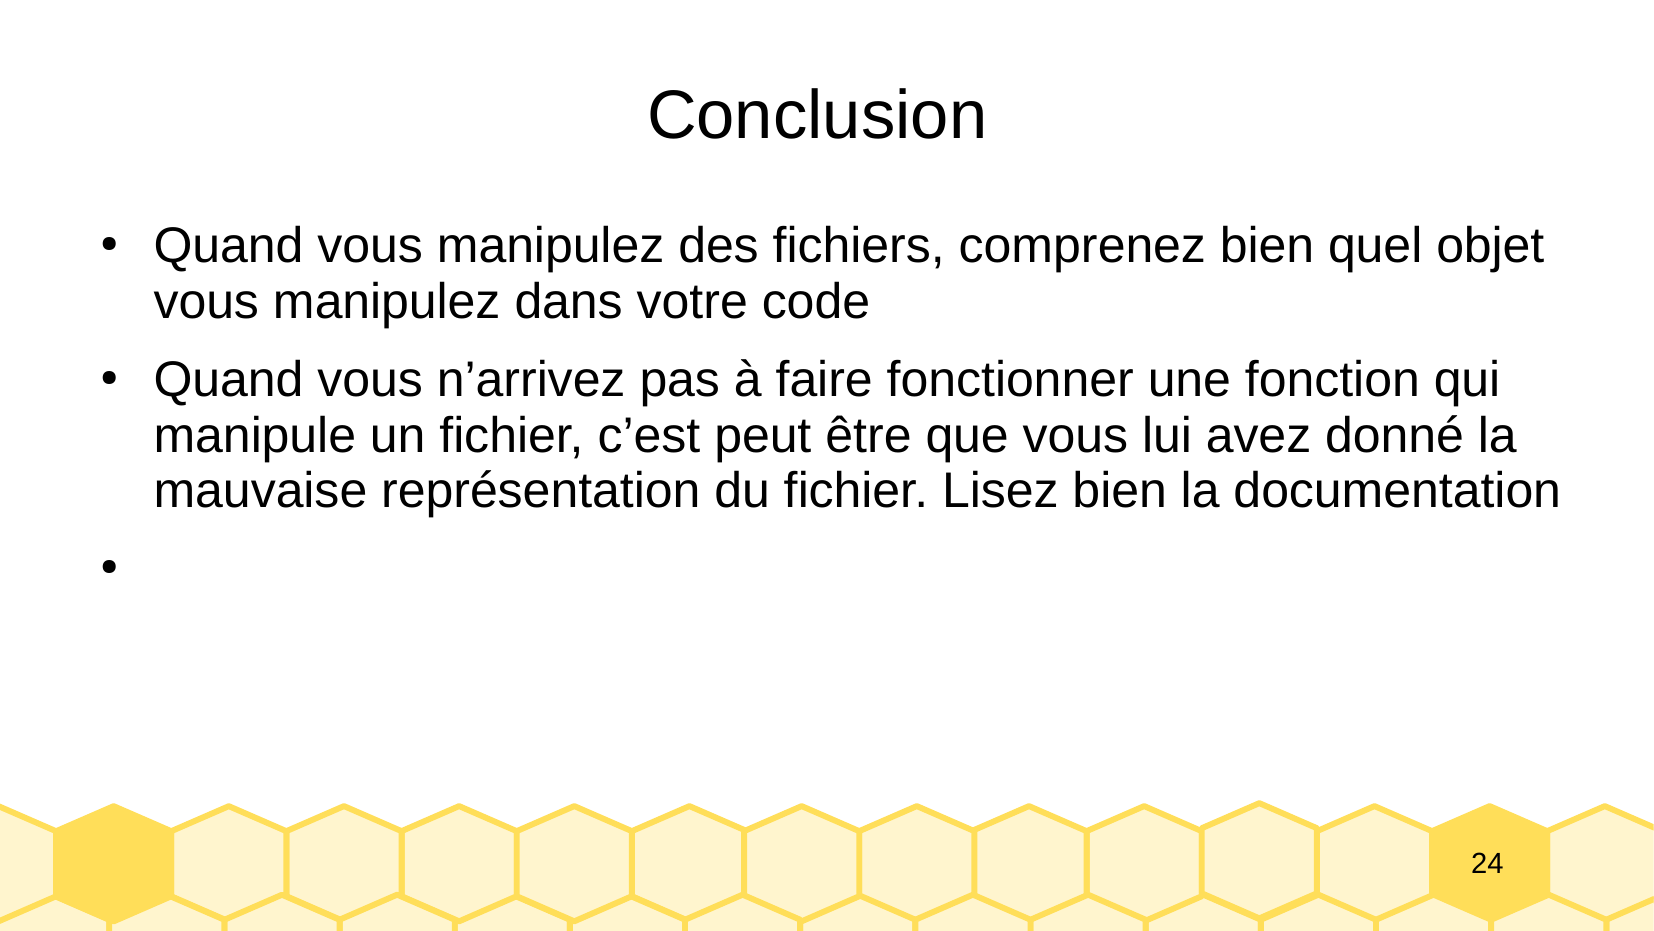

# Conclusion
Quand vous manipulez des fichiers, comprenez bien quel objet vous manipulez dans votre code
Quand vous n’arrivez pas à faire fonctionner une fonction qui manipule un fichier, c’est peut être que vous lui avez donné la mauvaise représentation du fichier. Lisez bien la documentation